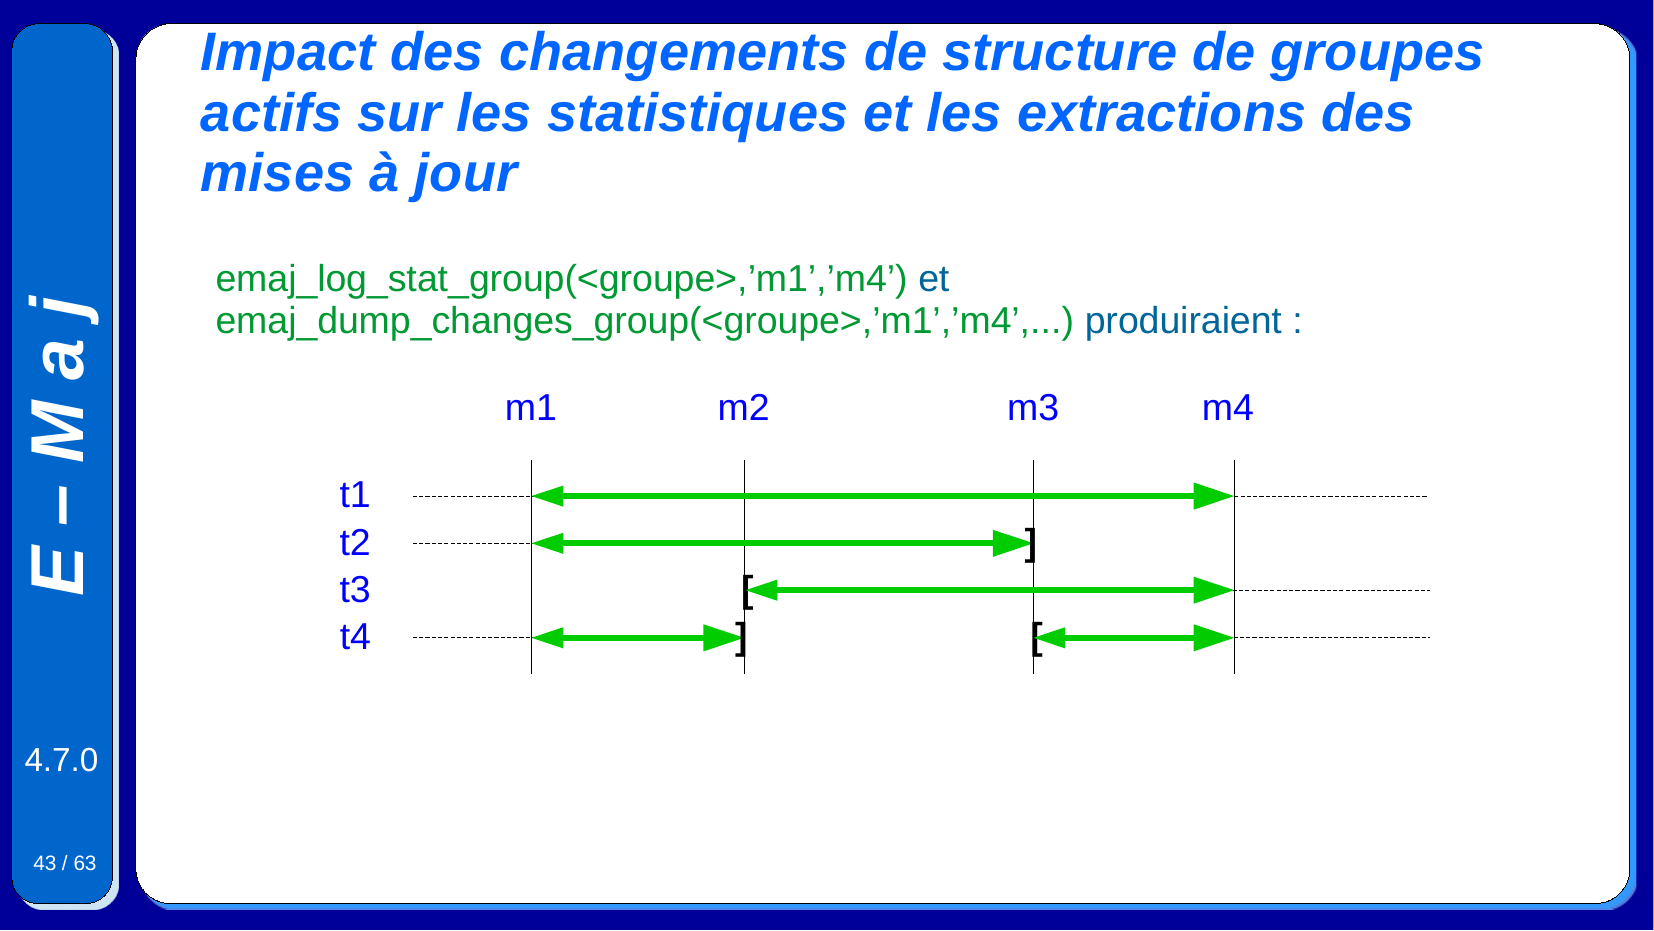

# Impact des changements de structure de groupes actifs sur les statistiques et les extractions des mises à jour
emaj_log_stat_group(<groupe>,’m1’,’m4’) et
emaj_dump_changes_group(<groupe>,’m1’,’m4’,...) produiraient :
m1
m2
m3
m4
t1
t2
]
t3
[
t4
]
[